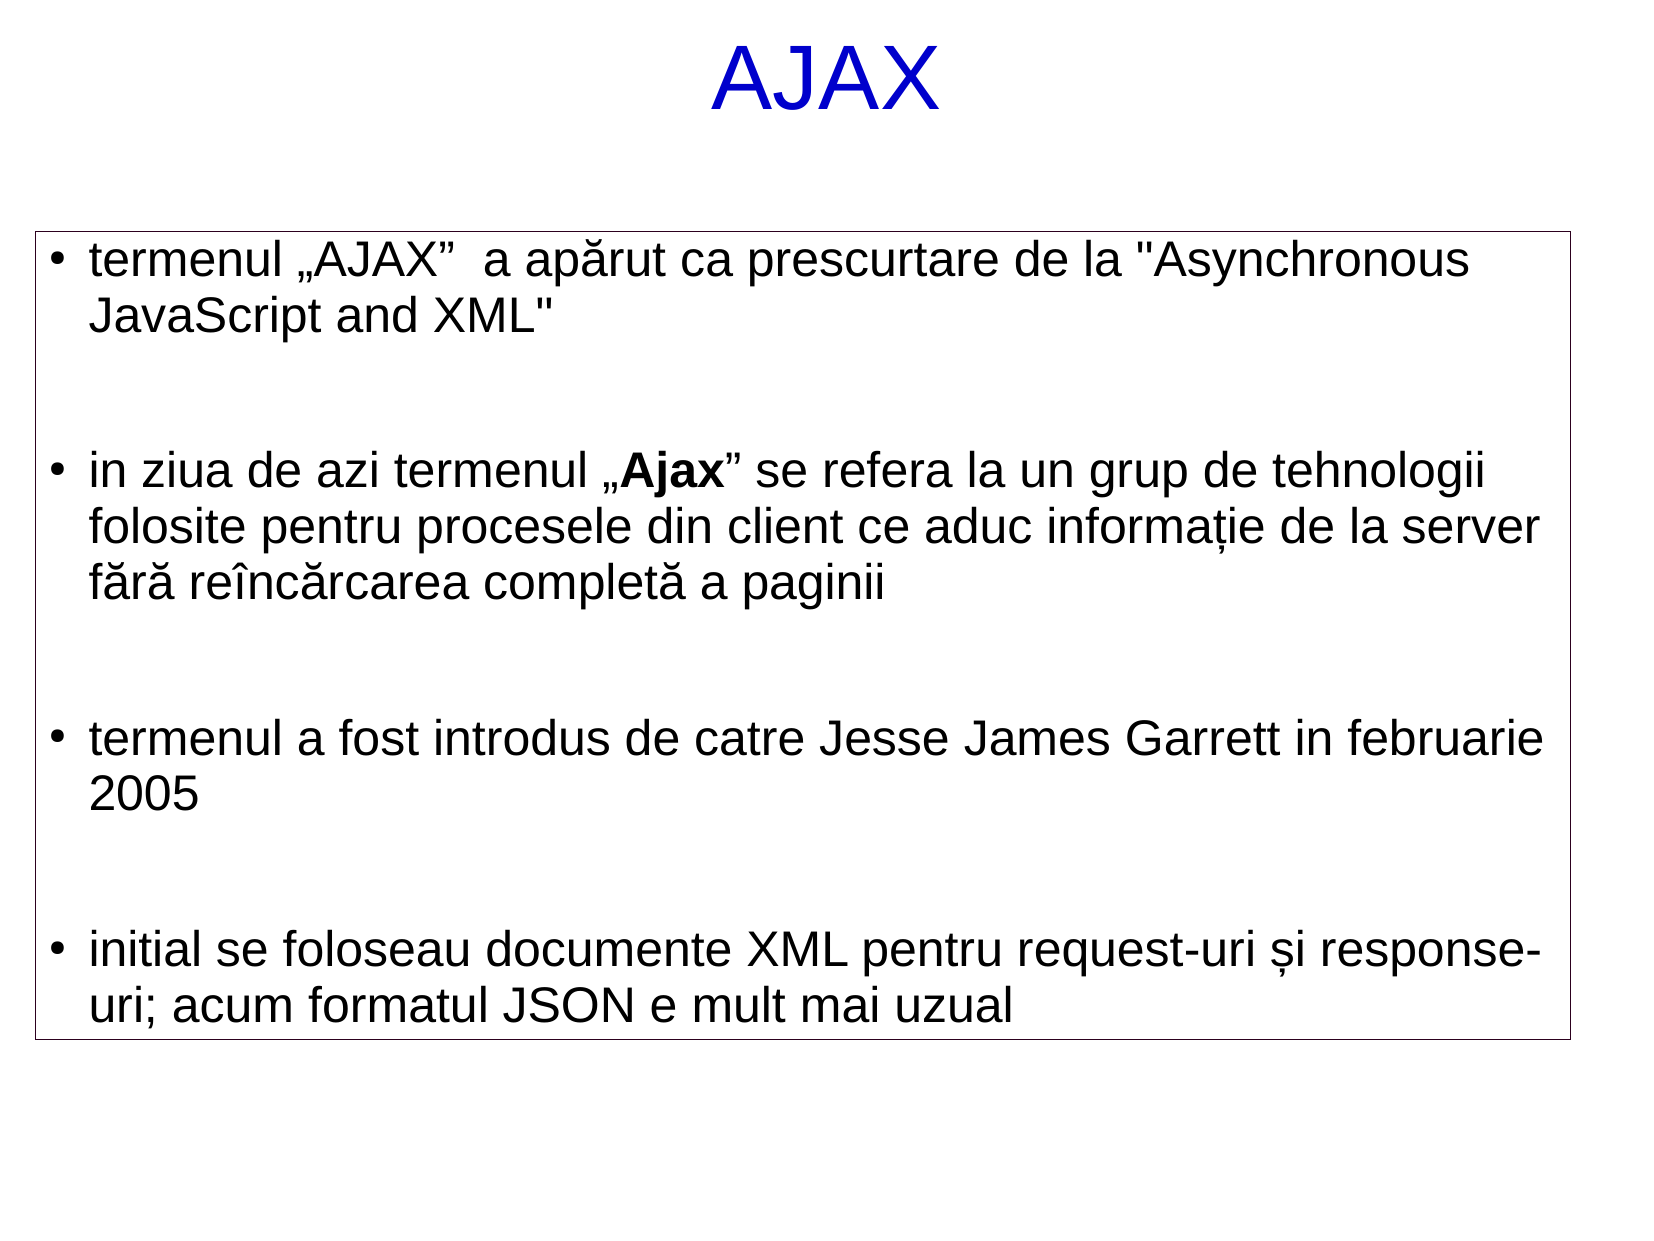

# AJAX
termenul „AJAX” a apărut ca prescurtare de la "Asynchronous JavaScript and XML"
in ziua de azi termenul „Ajax” se refera la un grup de tehnologii folosite pentru procesele din client ce aduc informație de la server fără reîncărcarea completă a paginii
termenul a fost introdus de catre Jesse James Garrett in februarie 2005
initial se foloseau documente XML pentru request-uri și response-uri; acum formatul JSON e mult mai uzual